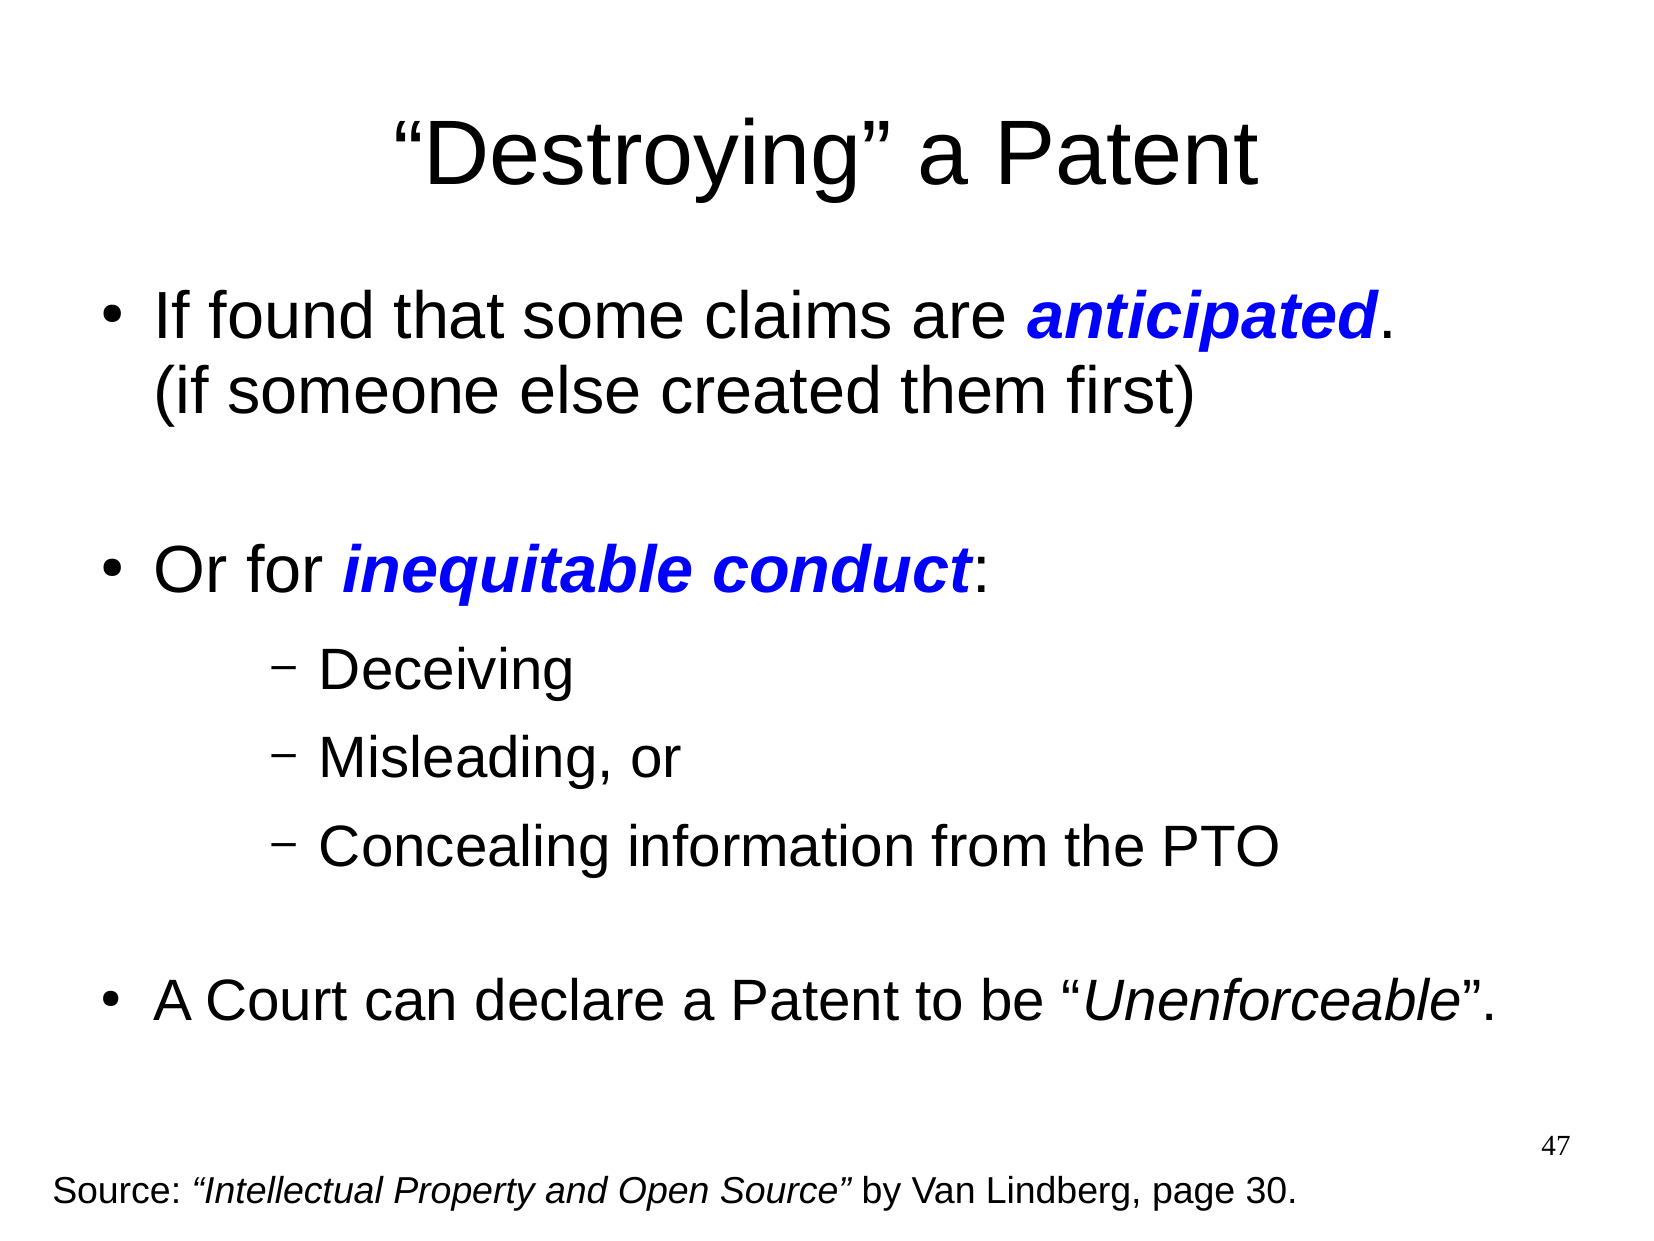

# “Destroying” a Patent
If found that some claims are anticipated.
(if someone else created them first)
Or for inequitable conduct:
Deceiving
Misleading, or
Concealing information from the PTO
A Court can declare a Patent to be “Unenforceable”.
47
Source: “Intellectual Property and Open Source” by Van Lindberg, page 30.